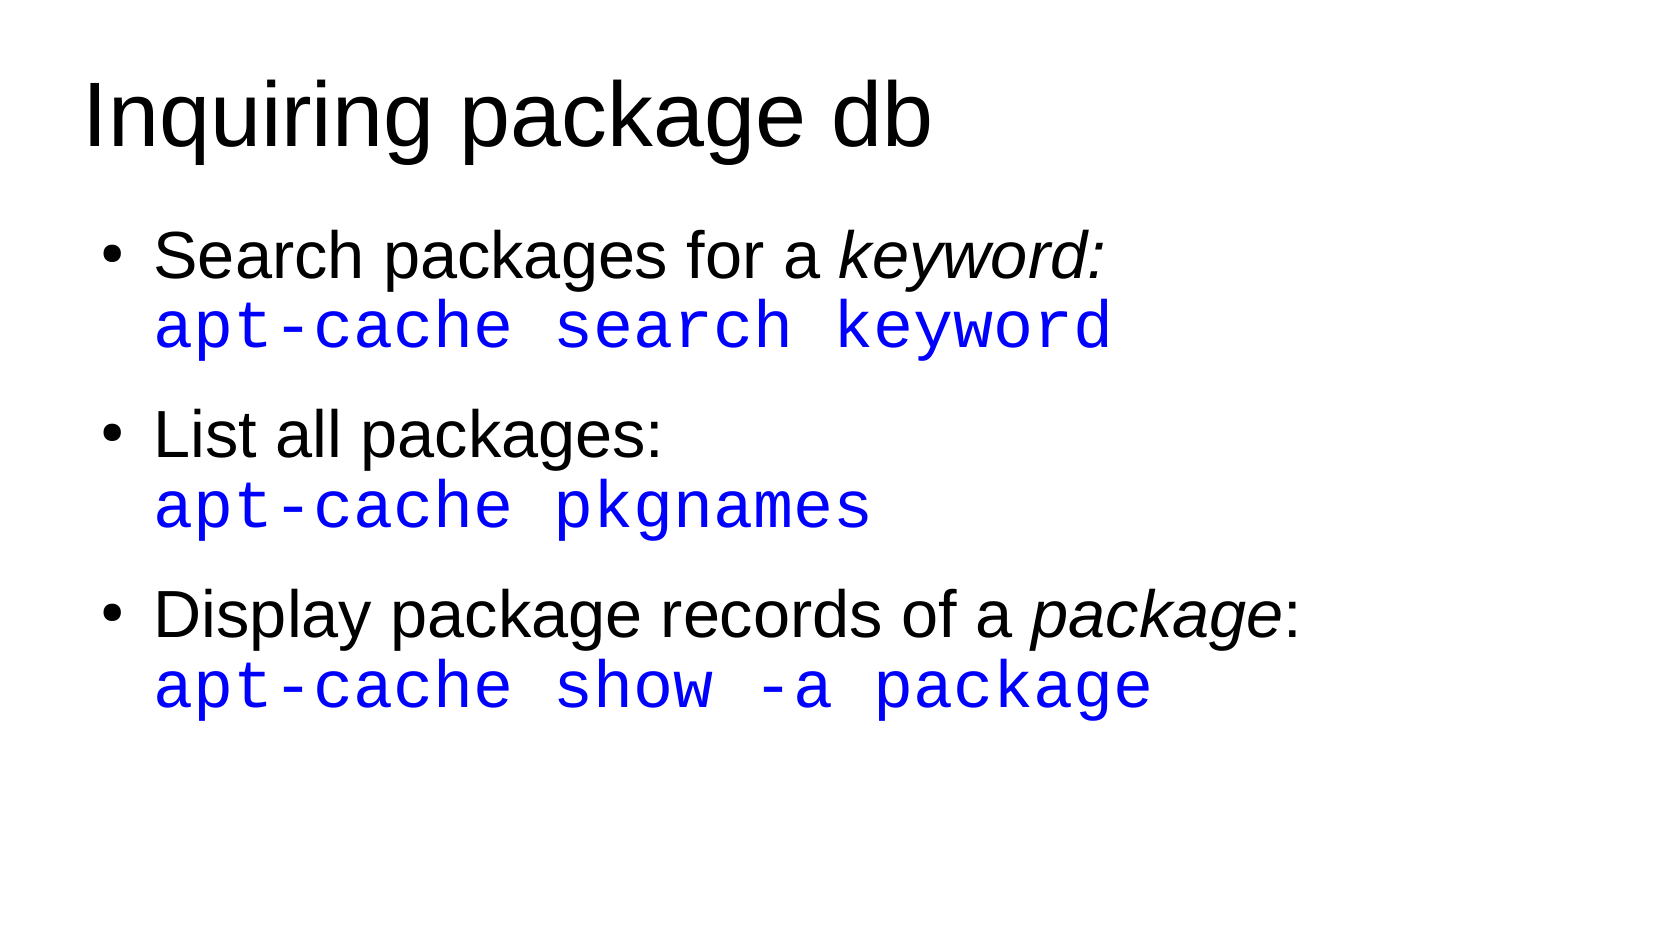

# Inquiring package db
Search packages for a keyword:
apt-cache search keyword
List all packages:
apt-cache pkgnames
Display package records of a package:
apt-cache show -a package